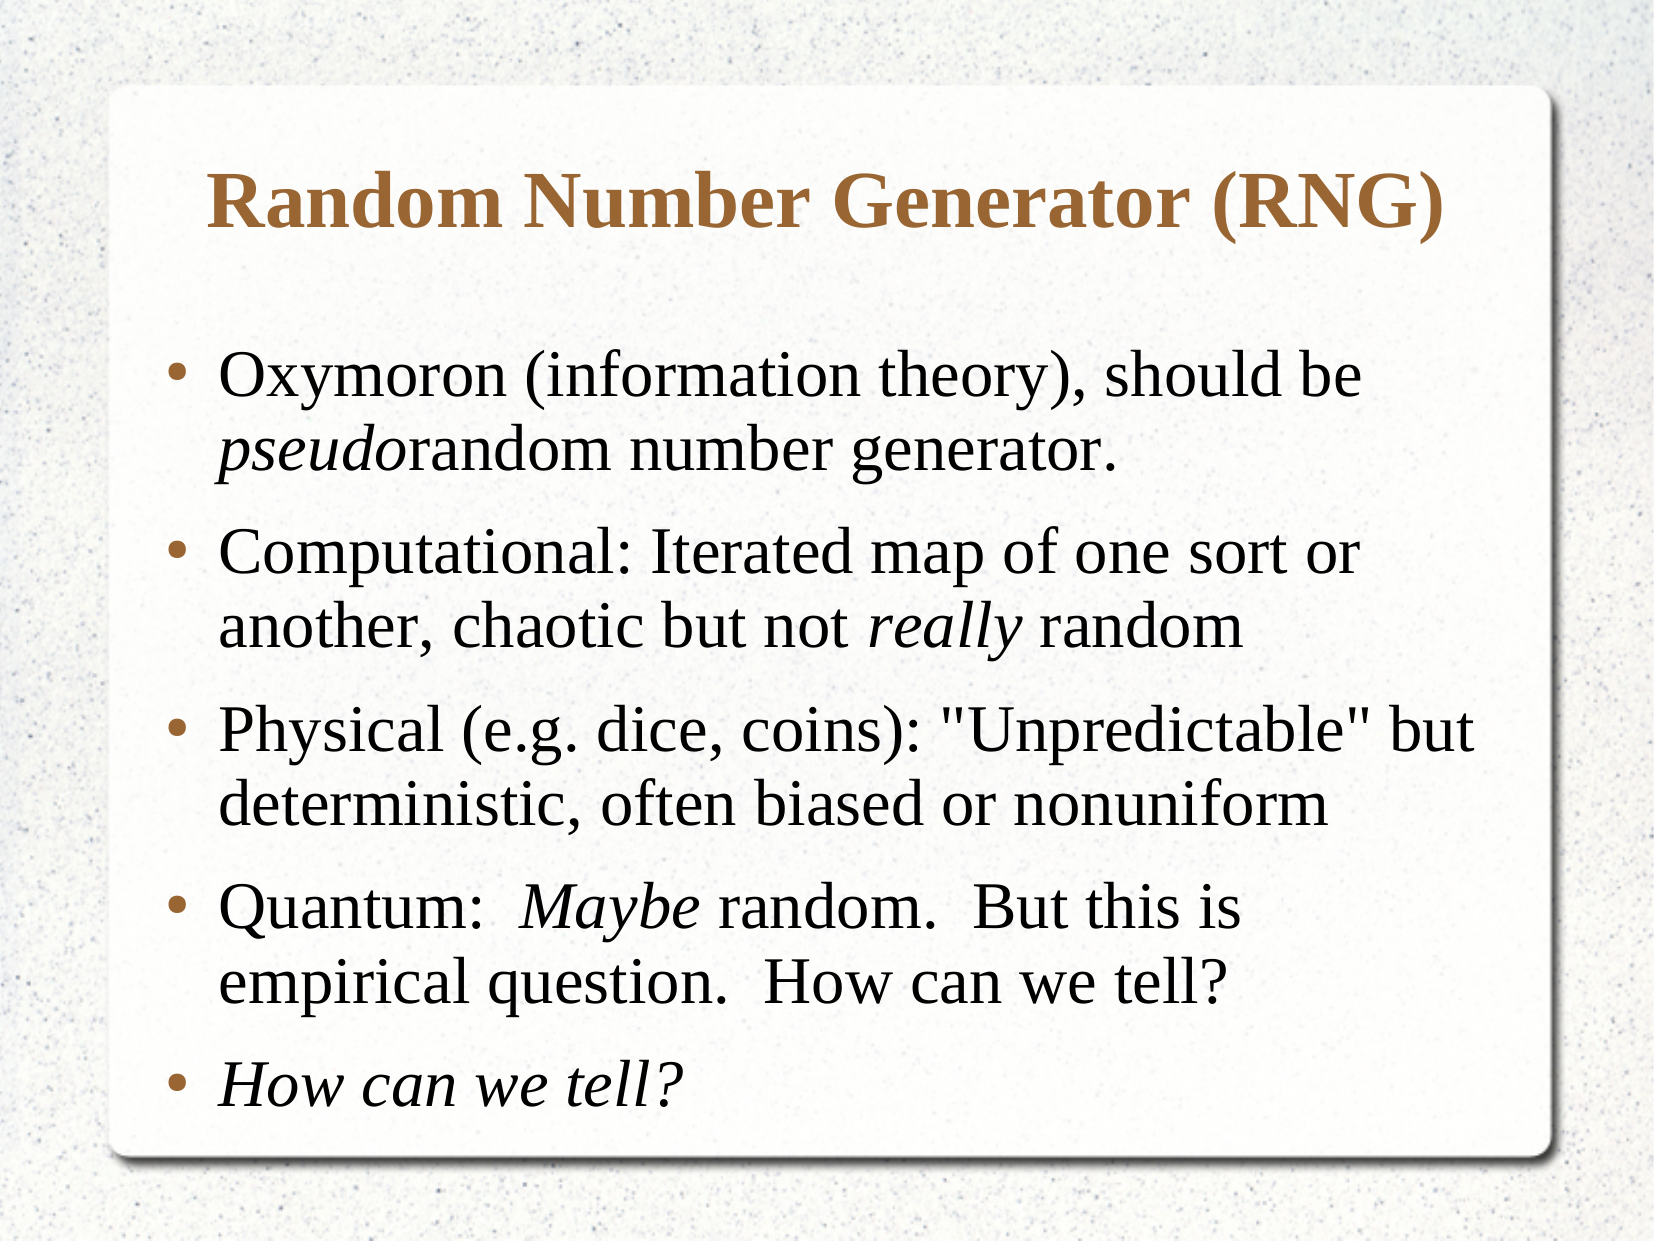

# Random Number Generator (RNG)
Oxymoron (information theory), should be pseudorandom number generator.
Computational: Iterated map of one sort or another, chaotic but not really random
Physical (e.g. dice, coins): "Unpredictable" but deterministic, often biased or nonuniform
Quantum: Maybe random. But this is empirical question. How can we tell?
How can we tell?